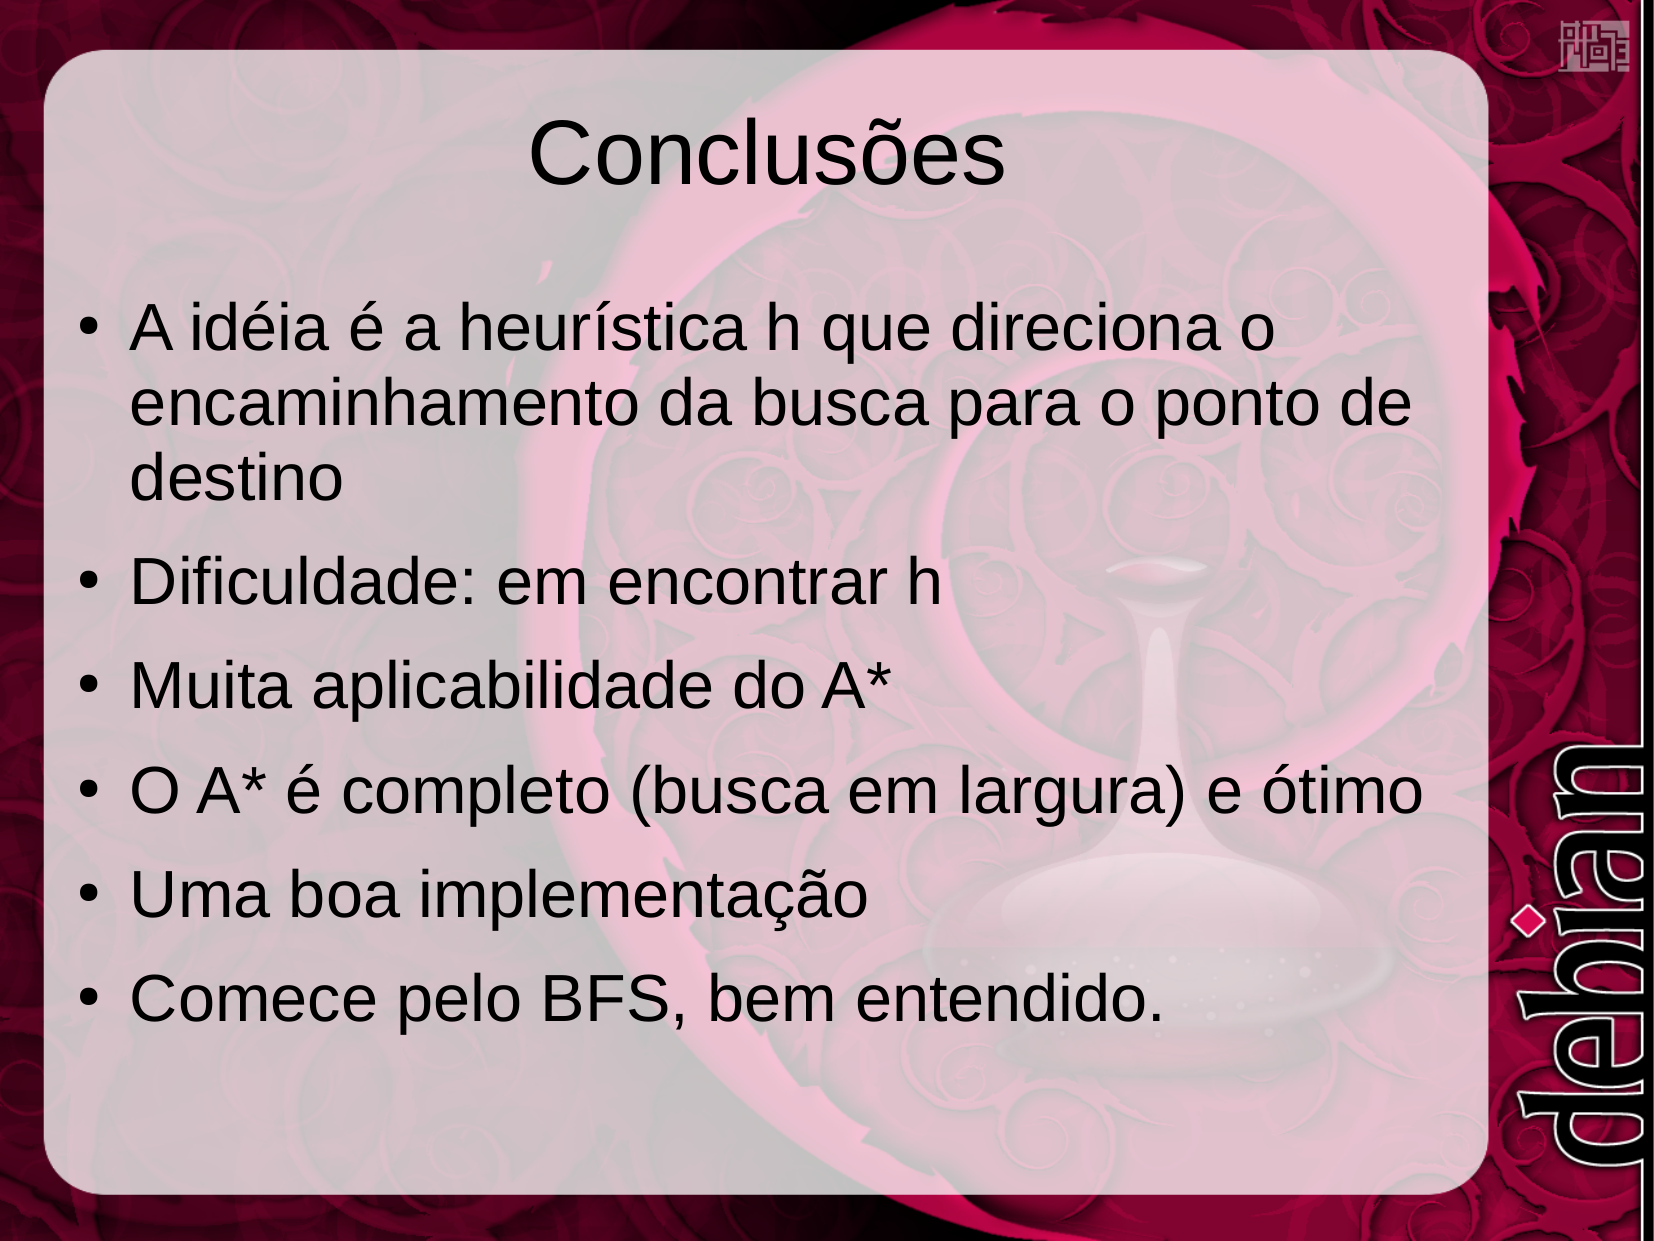

# Conclusões
A idéia é a heurística h que direciona o encaminhamento da busca para o ponto de destino
Dificuldade: em encontrar h
Muita aplicabilidade do A*
O A* é completo (busca em largura) e ótimo
Uma boa implementação
Comece pelo BFS, bem entendido.